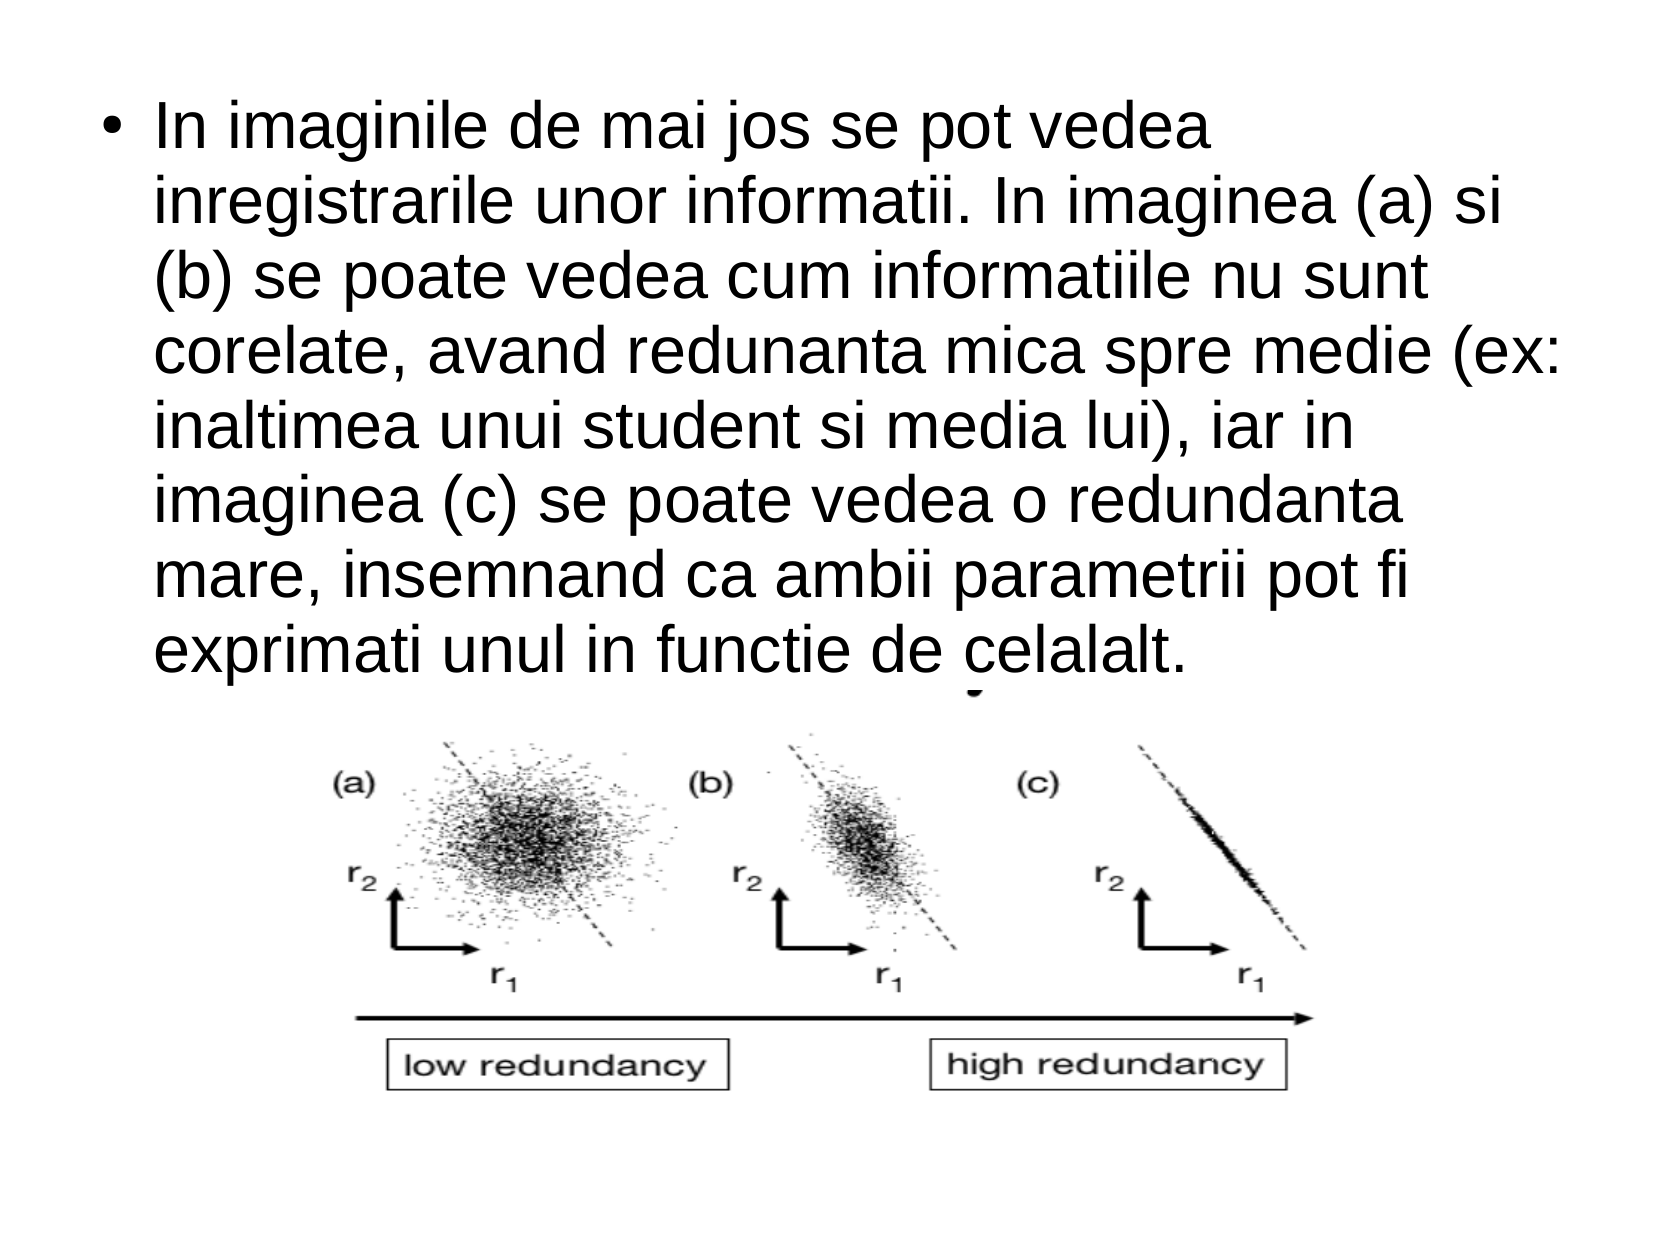

# In imaginile de mai jos se pot vedea inregistrarile unor informatii. In imaginea (a) si (b) se poate vedea cum informatiile nu sunt corelate, avand redunanta mica spre medie (ex: inaltimea unui student si media lui), iar in imaginea (c) se poate vedea o redundanta mare, insemnand ca ambii parametrii pot fi exprimati unul in functie de celalalt.